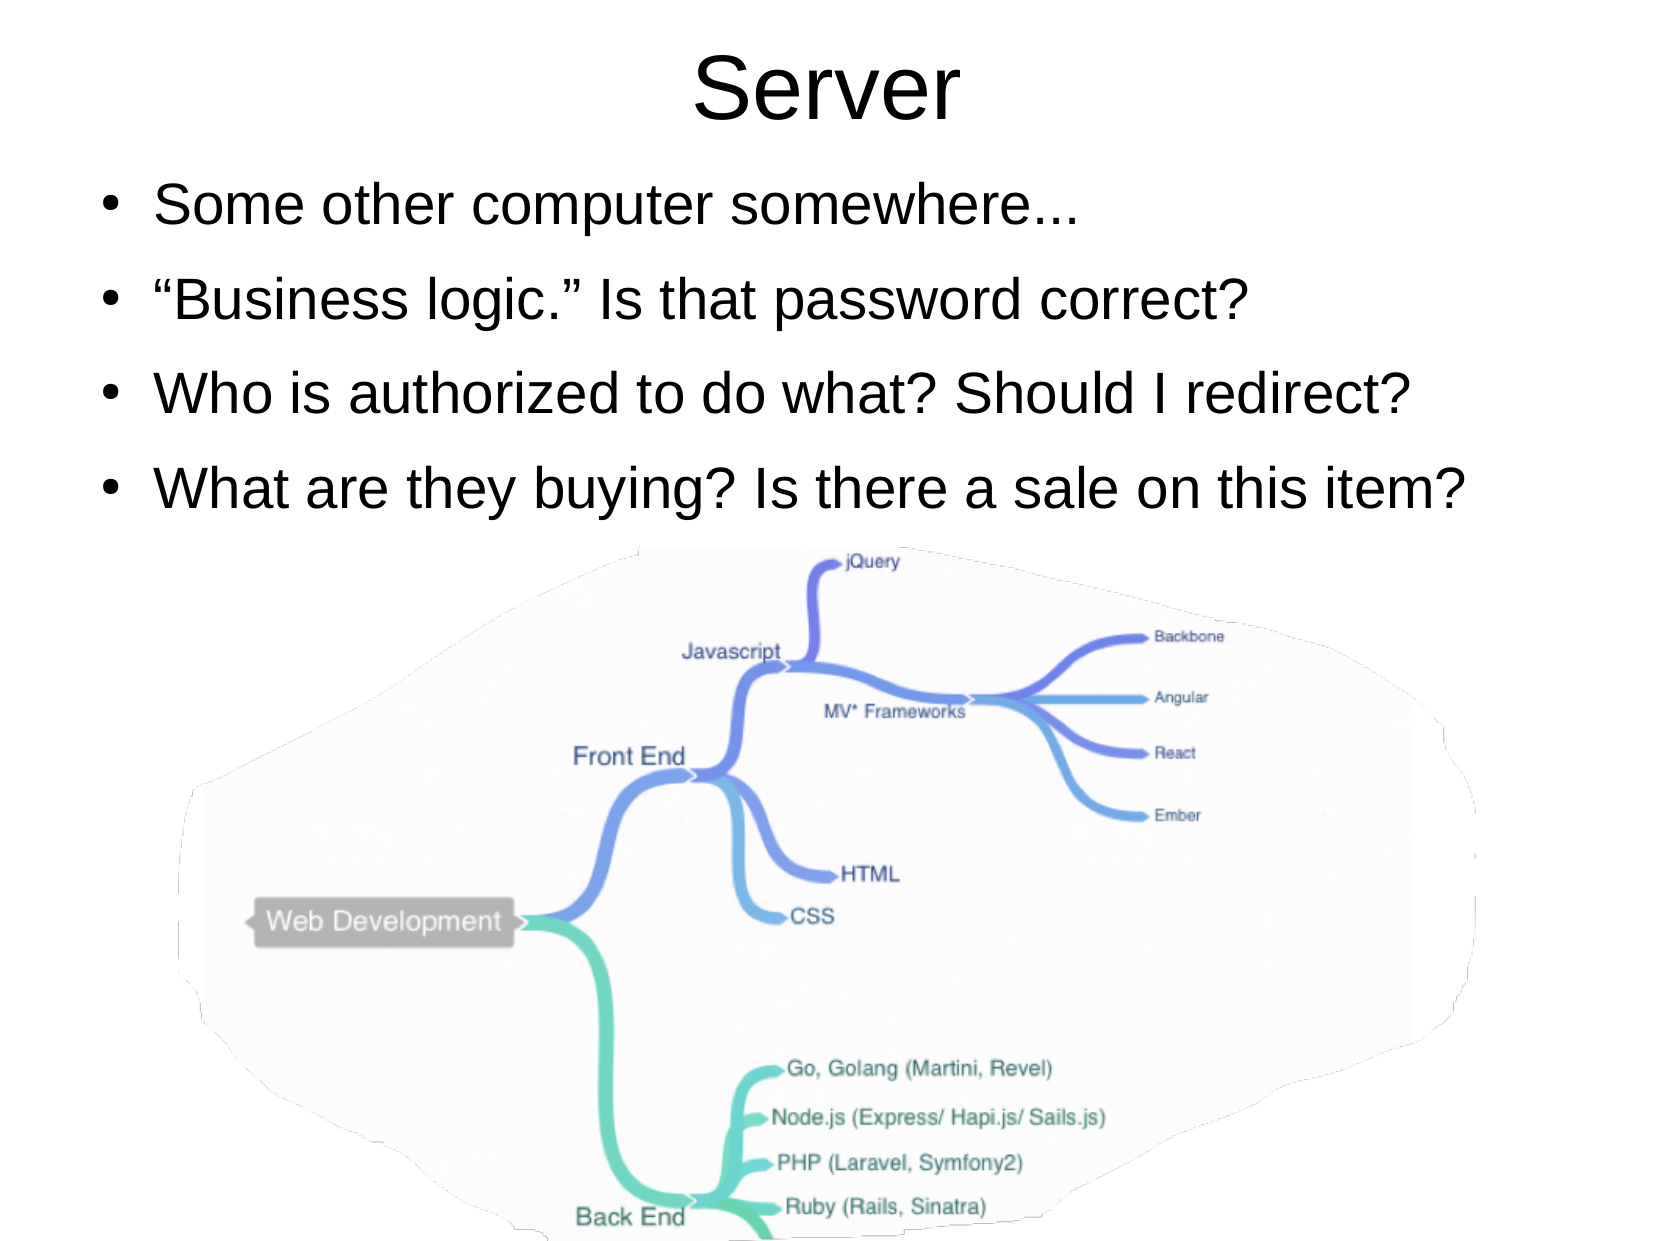

# Server
Some other computer somewhere...
“Business logic.” Is that password correct?
Who is authorized to do what? Should I redirect?
What are they buying? Is there a sale on this item?